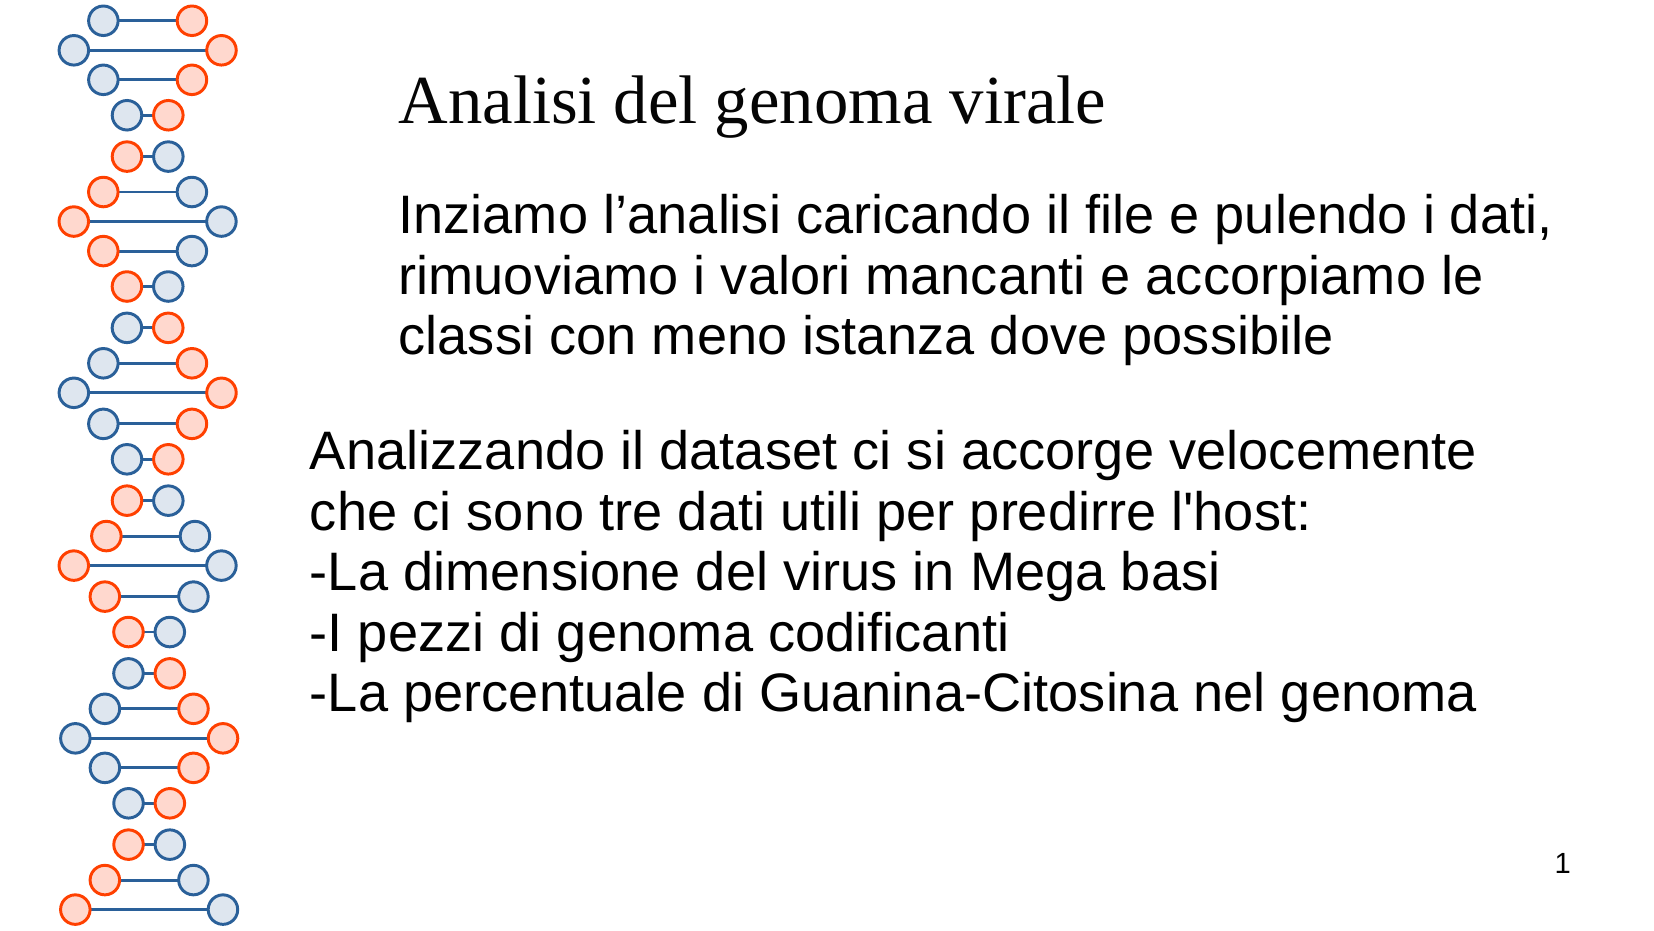

# Analisi del genoma virale
Inziamo l’analisi caricando il file e pulendo i dati, rimuoviamo i valori mancanti e accorpiamo le classi con meno istanza dove possibile
Analizzando il dataset ci si accorge velocemente che ci sono tre dati utili per predirre l'host:
-La dimensione del virus in Mega basi
-I pezzi di genoma codificanti
-La percentuale di Guanina-Citosina nel genoma
1